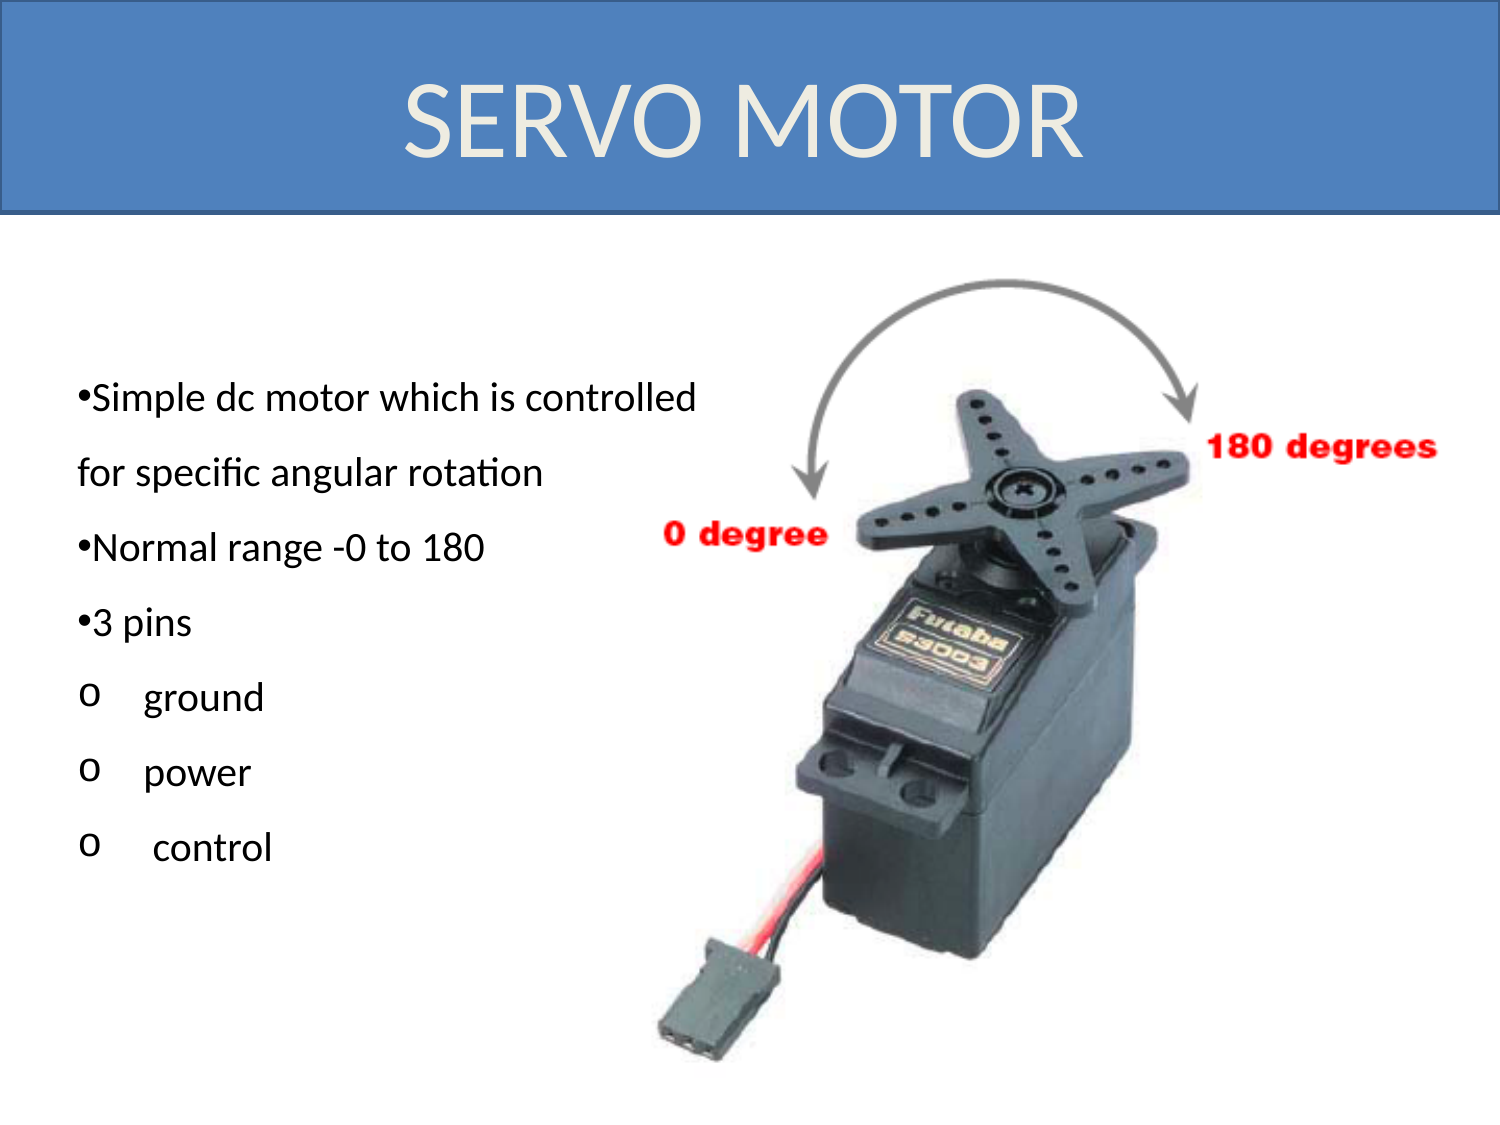

SERVO MOTOR
intro1
Simple dc motor which is controlled for specific angular rotation
Normal range -0 to 180
3 pins
 ground
 power
 control